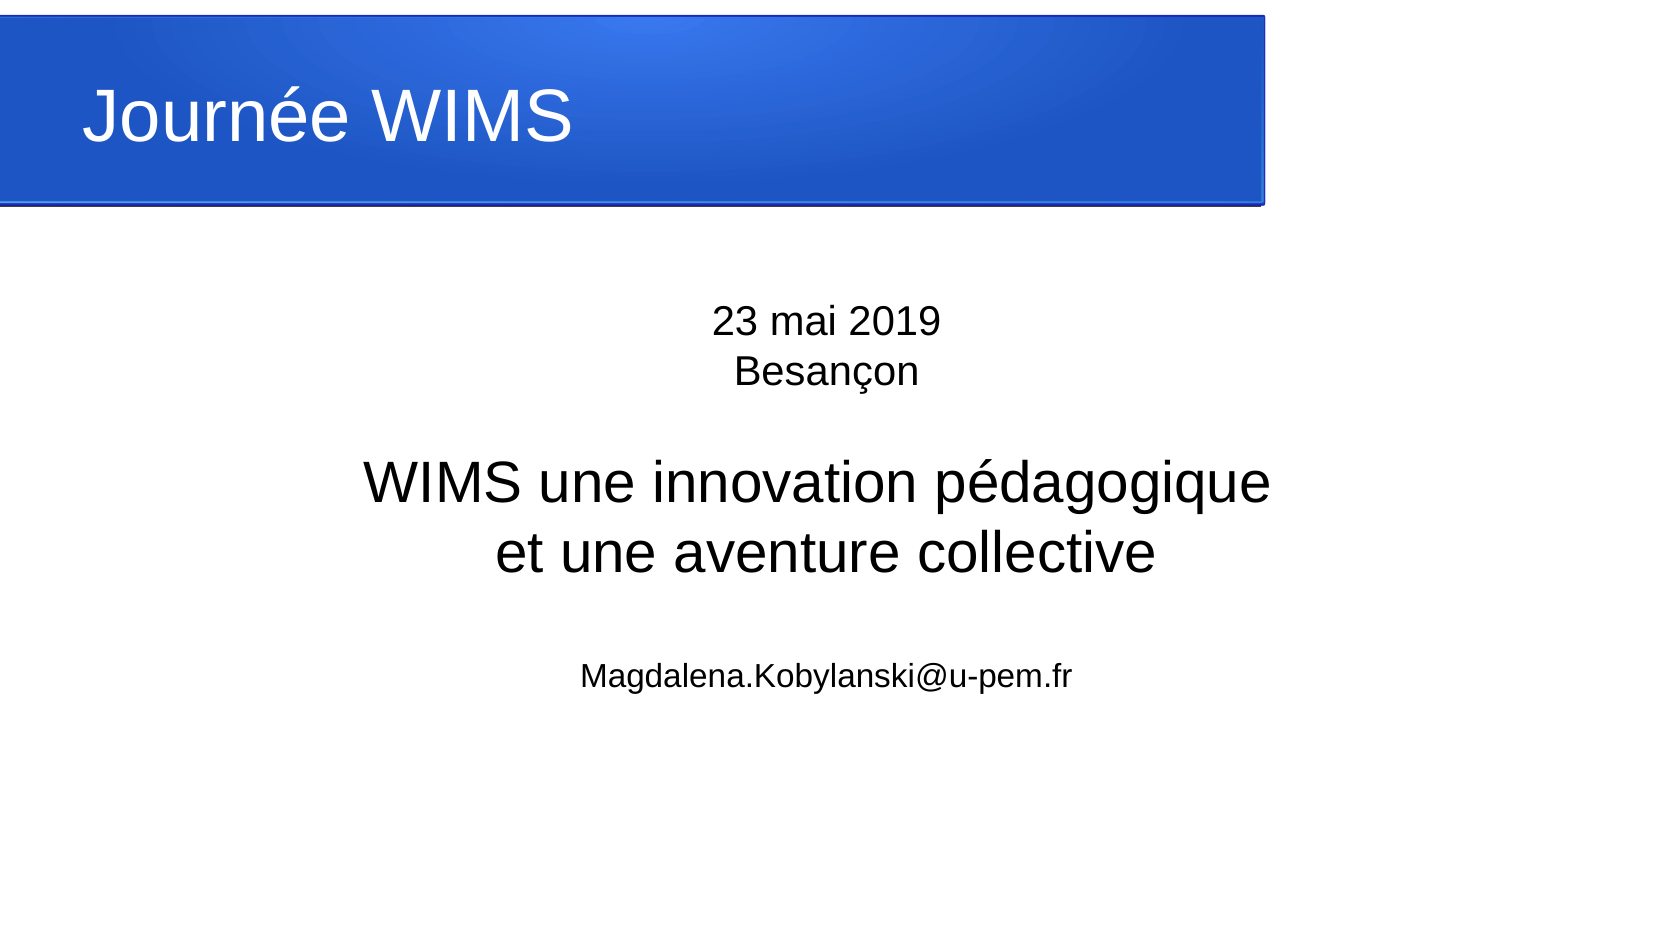

Journée WIMS
23 mai 2019
Besançon
WIMS une innovation pédagogique
et une aventure collective
Magdalena.Kobylanski@u-pem.fr